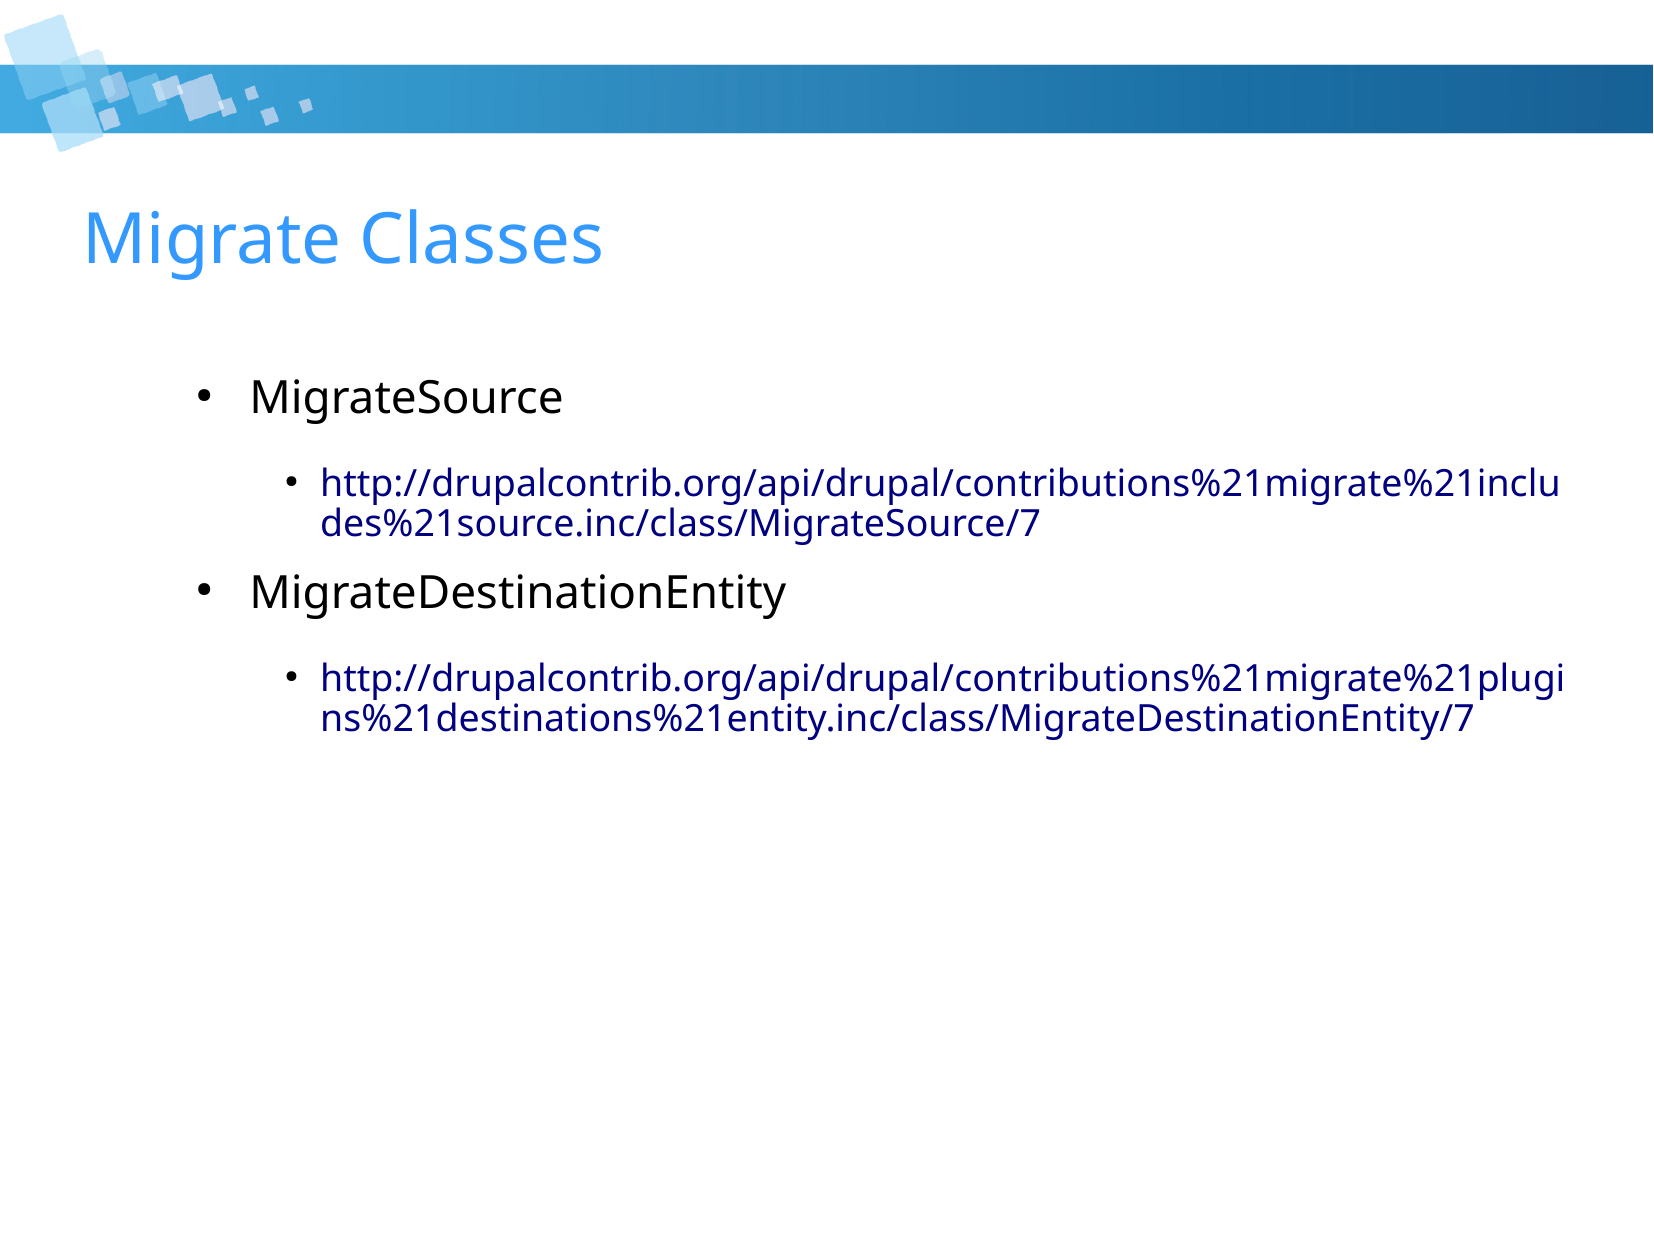

# Migrate Classes
MigrateSource
http://drupalcontrib.org/api/drupal/contributions%21migrate%21includes%21source.inc/class/MigrateSource/7
MigrateDestinationEntity
http://drupalcontrib.org/api/drupal/contributions%21migrate%21plugins%21destinations%21entity.inc/class/MigrateDestinationEntity/7